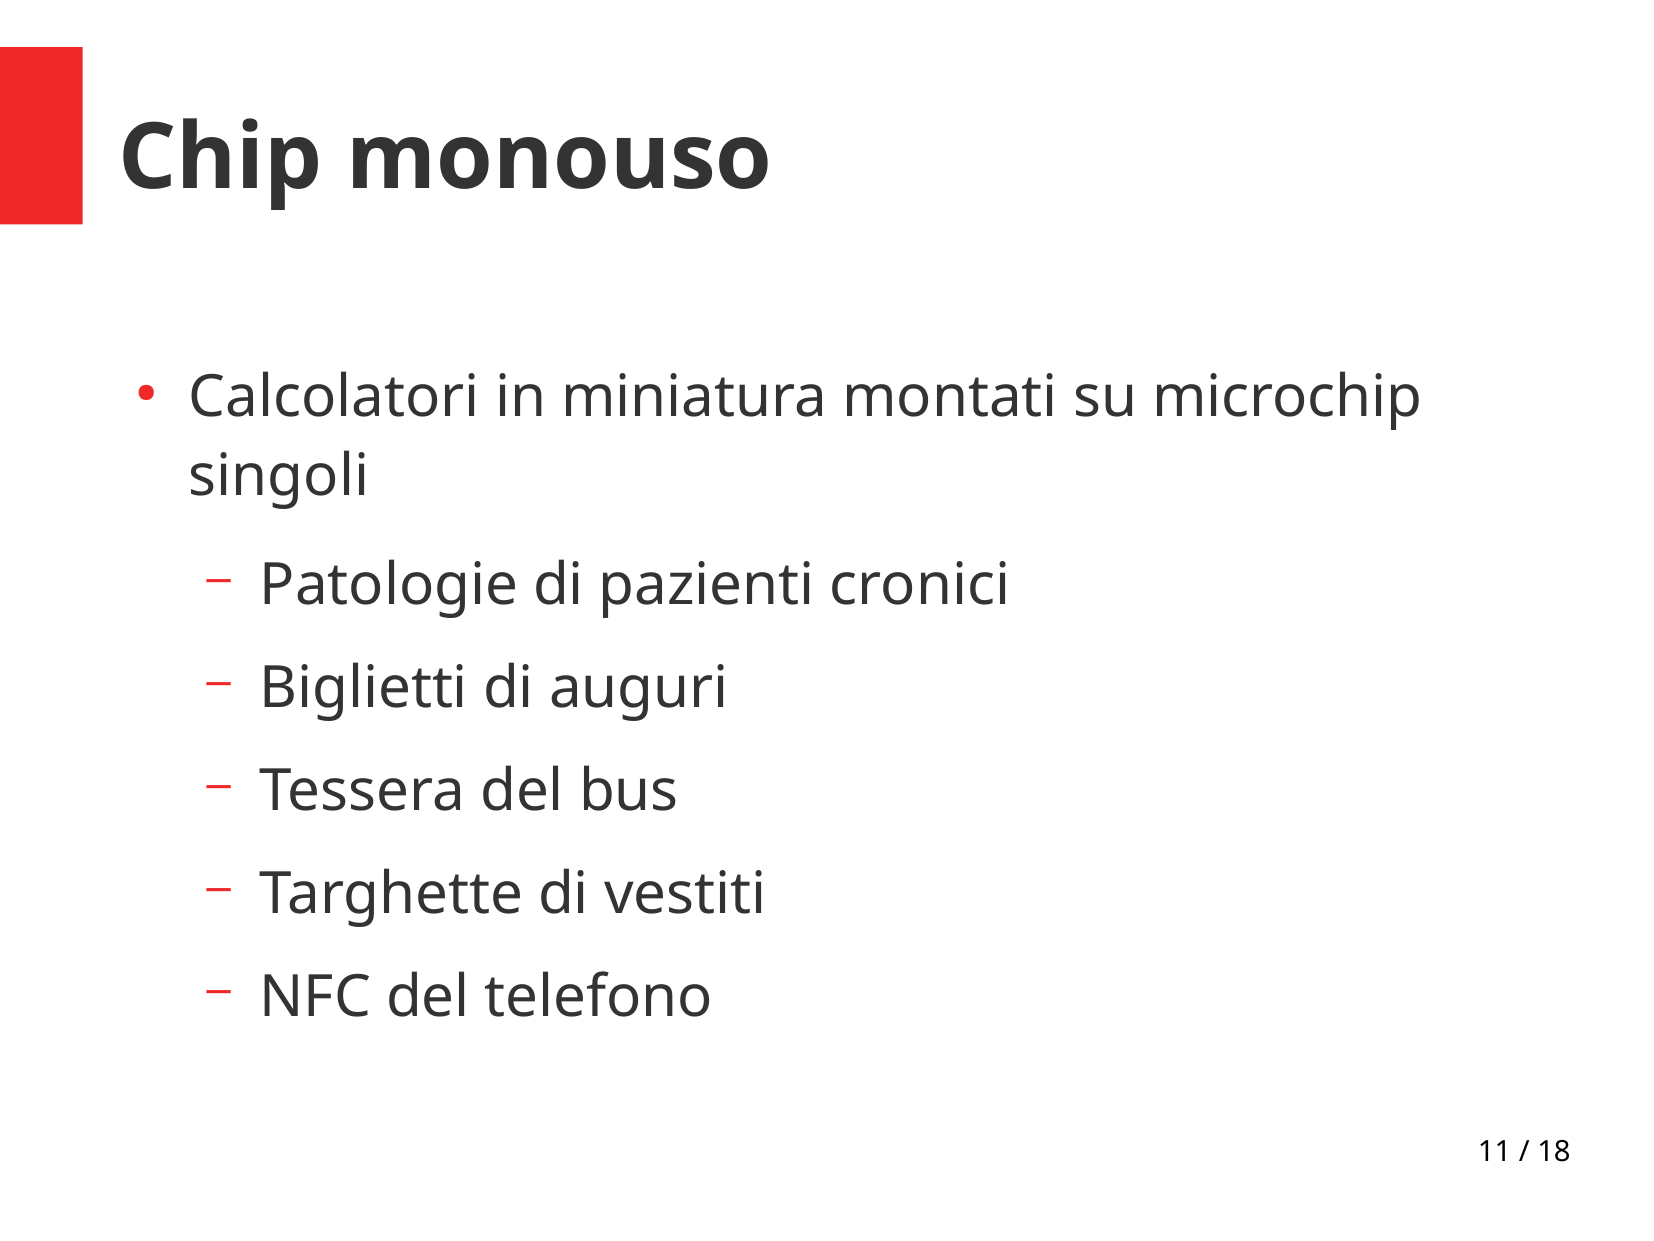

# Chip monouso
Calcolatori in miniatura montati su microchip singoli
Patologie di pazienti cronici
Biglietti di auguri
Tessera del bus
Targhette di vestiti
NFC del telefono
11